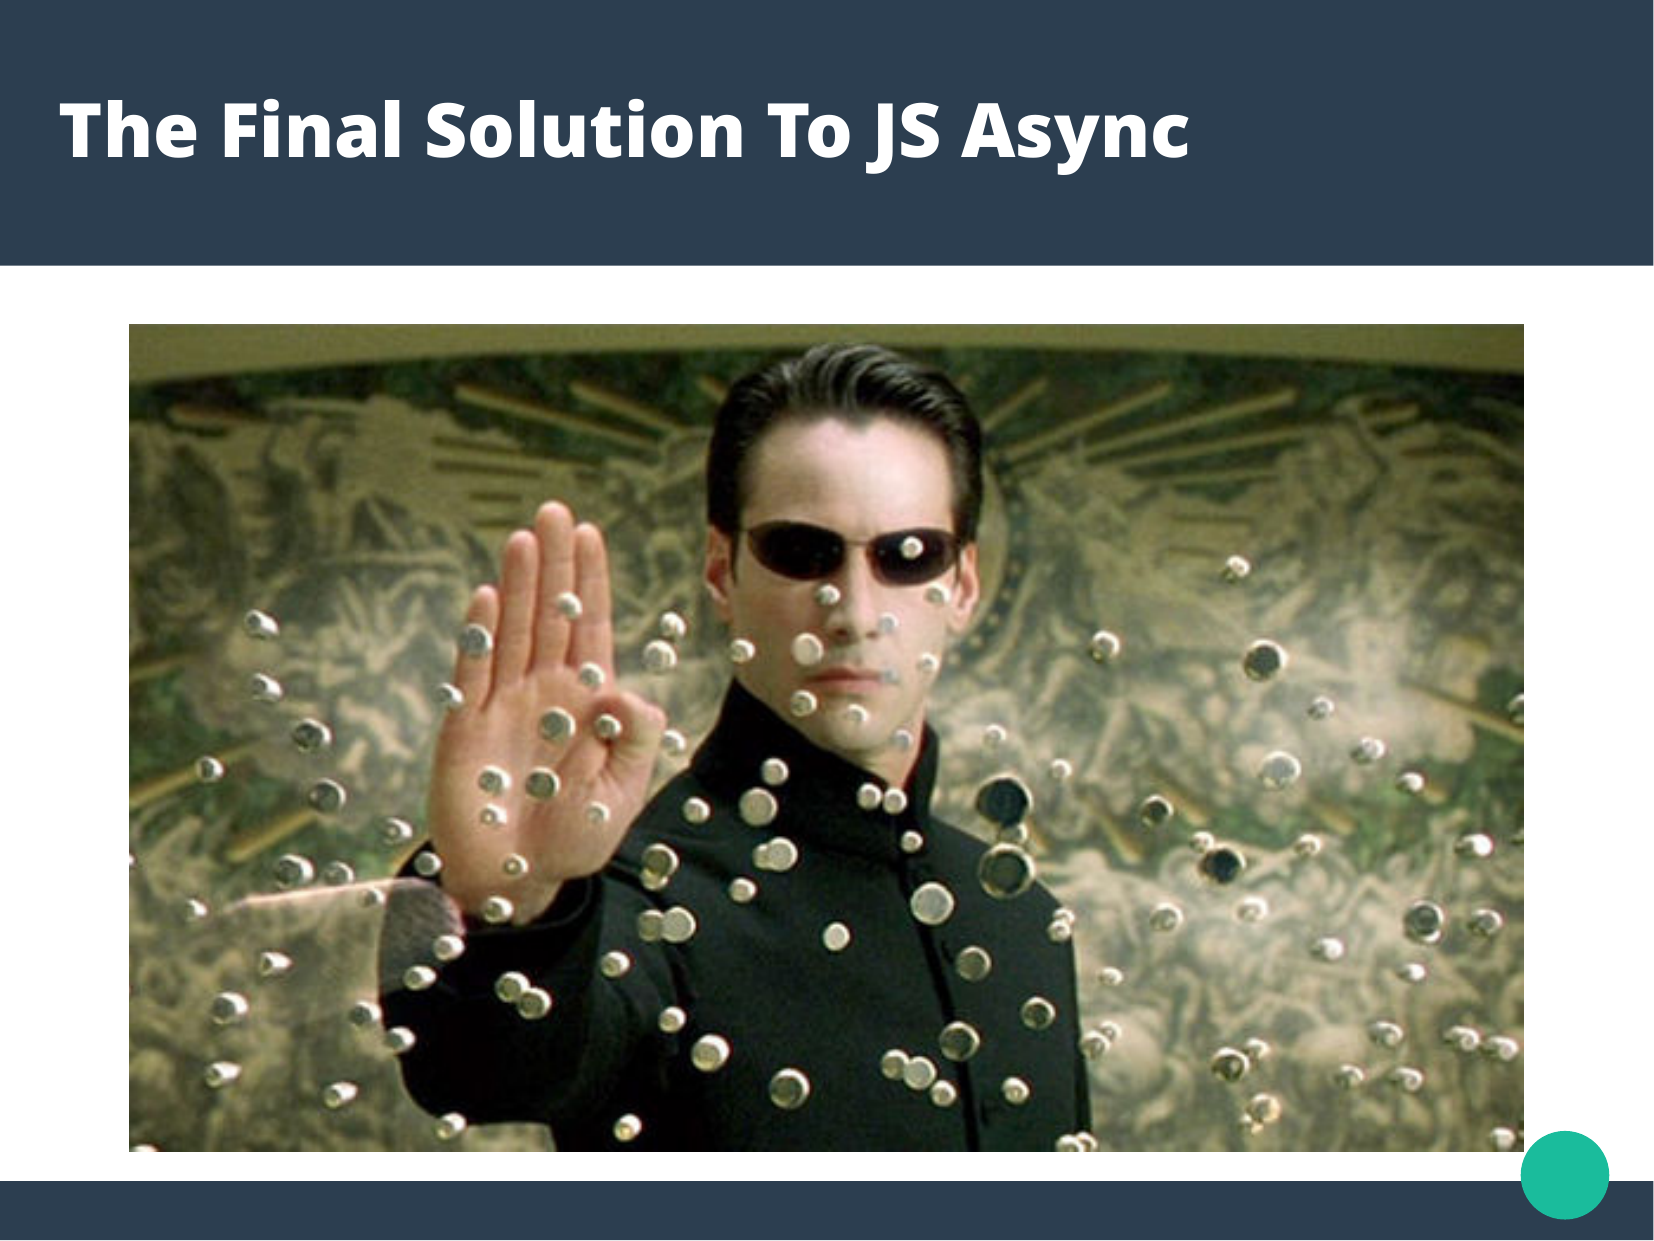

# The Final Solution To JS Async